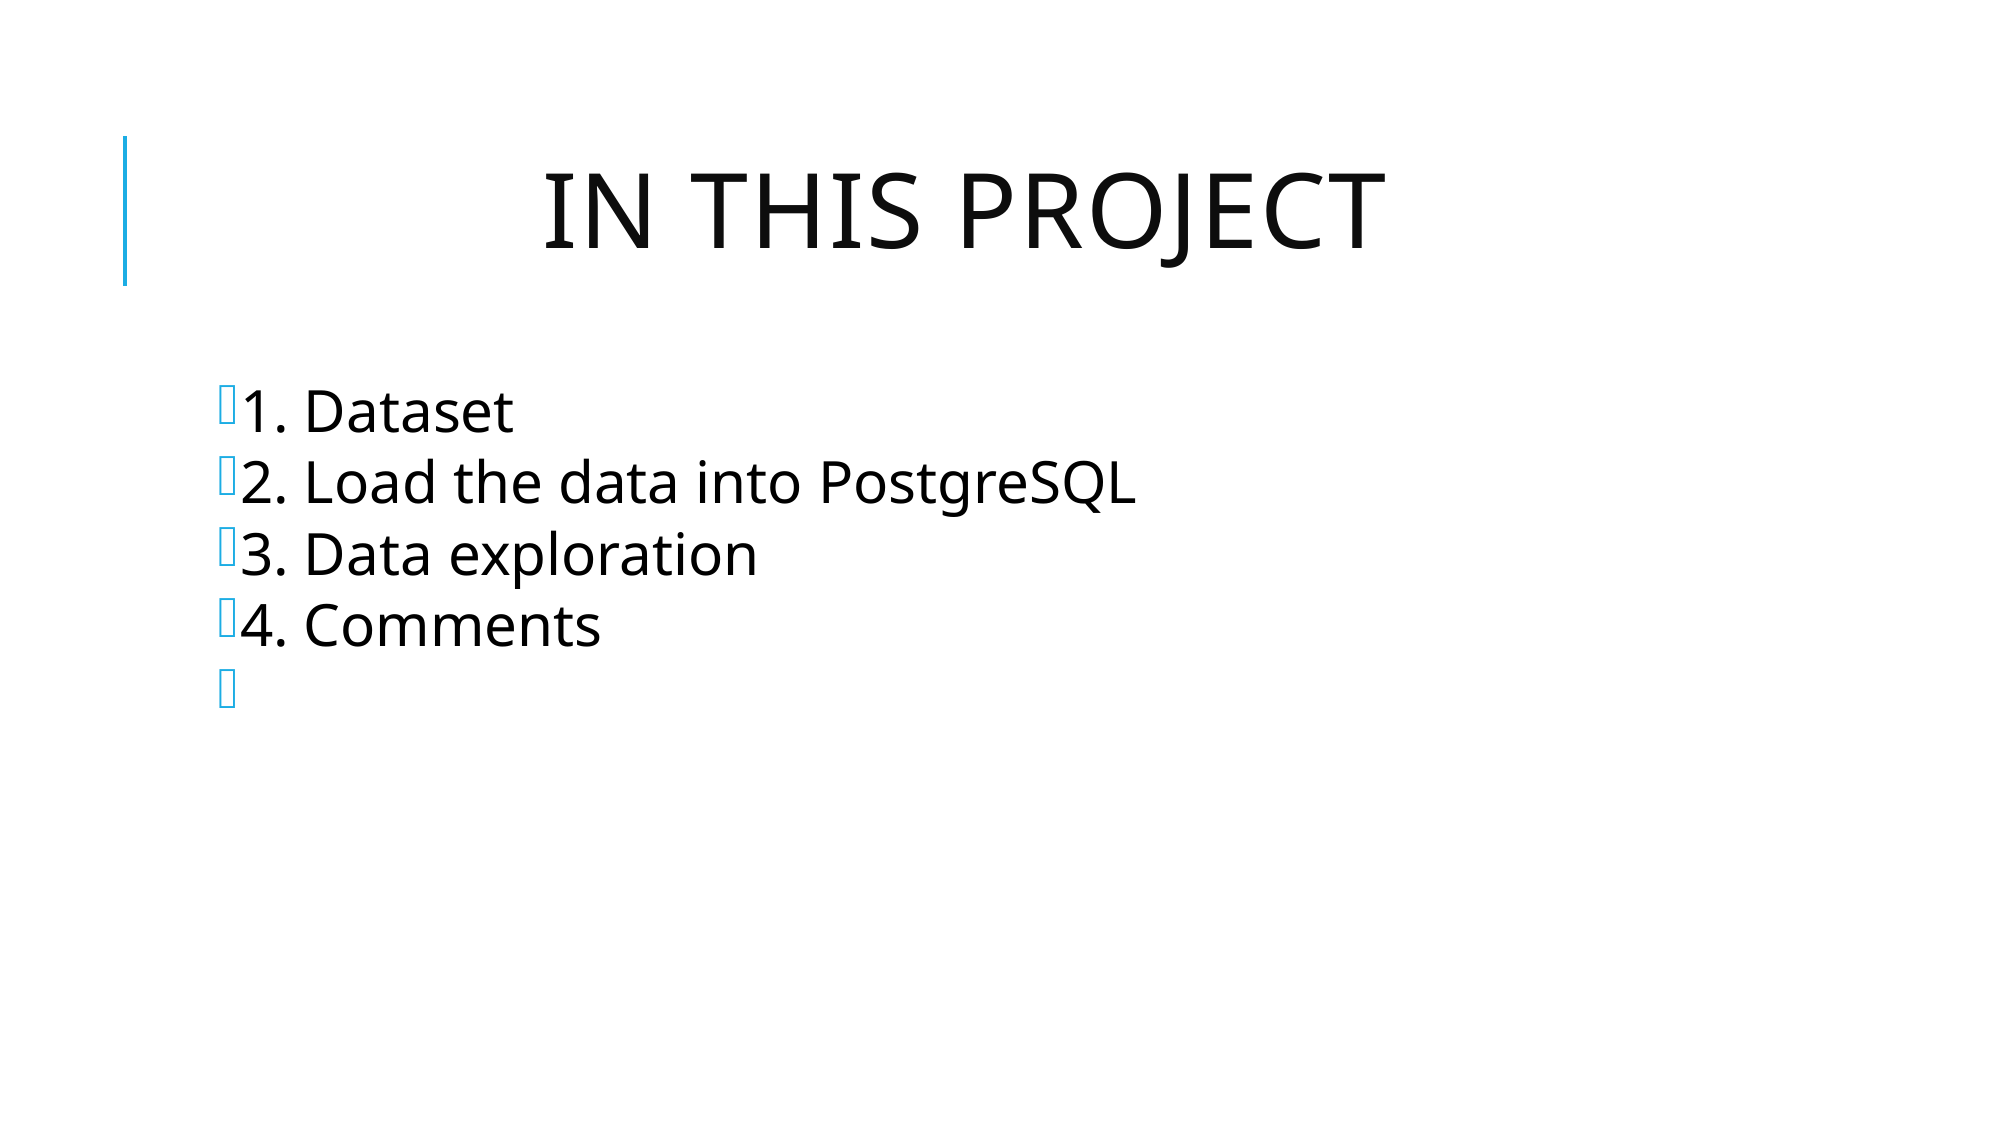

# In this project
1. Dataset
2. Load the data into PostgreSQL
3. Data exploration
4. Comments